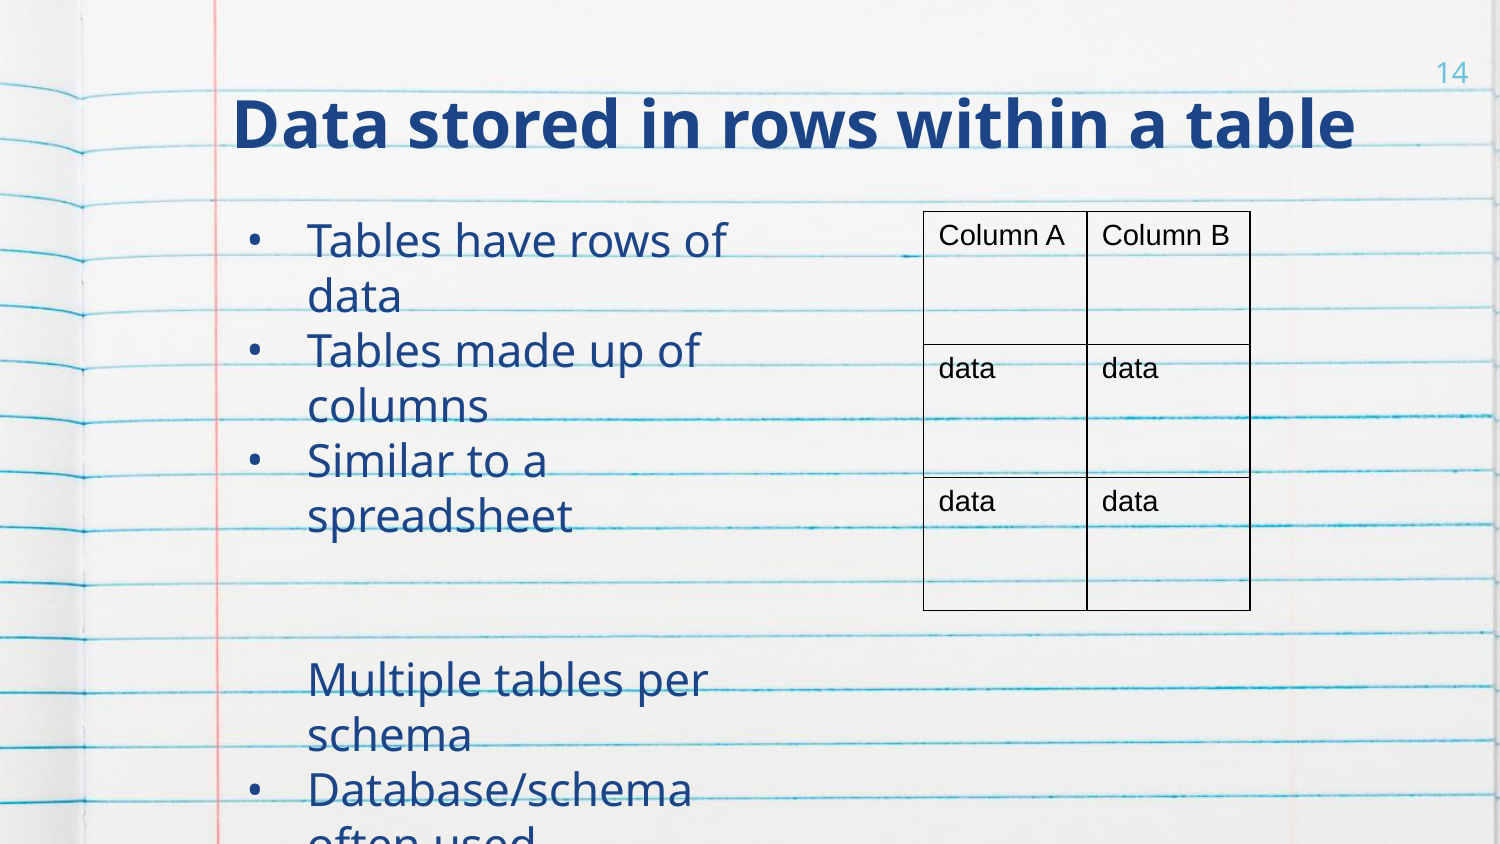

# Data stored in rows within a table
Tables have rows of data
Tables made up of columns
Similar to a spreadsheet
Multiple tables per schema
Database/schema often used interchangeably in MySQL
You can have multiple schemas per server
| Column A | Column B |
| --- | --- |
| data | data |
| data | data |